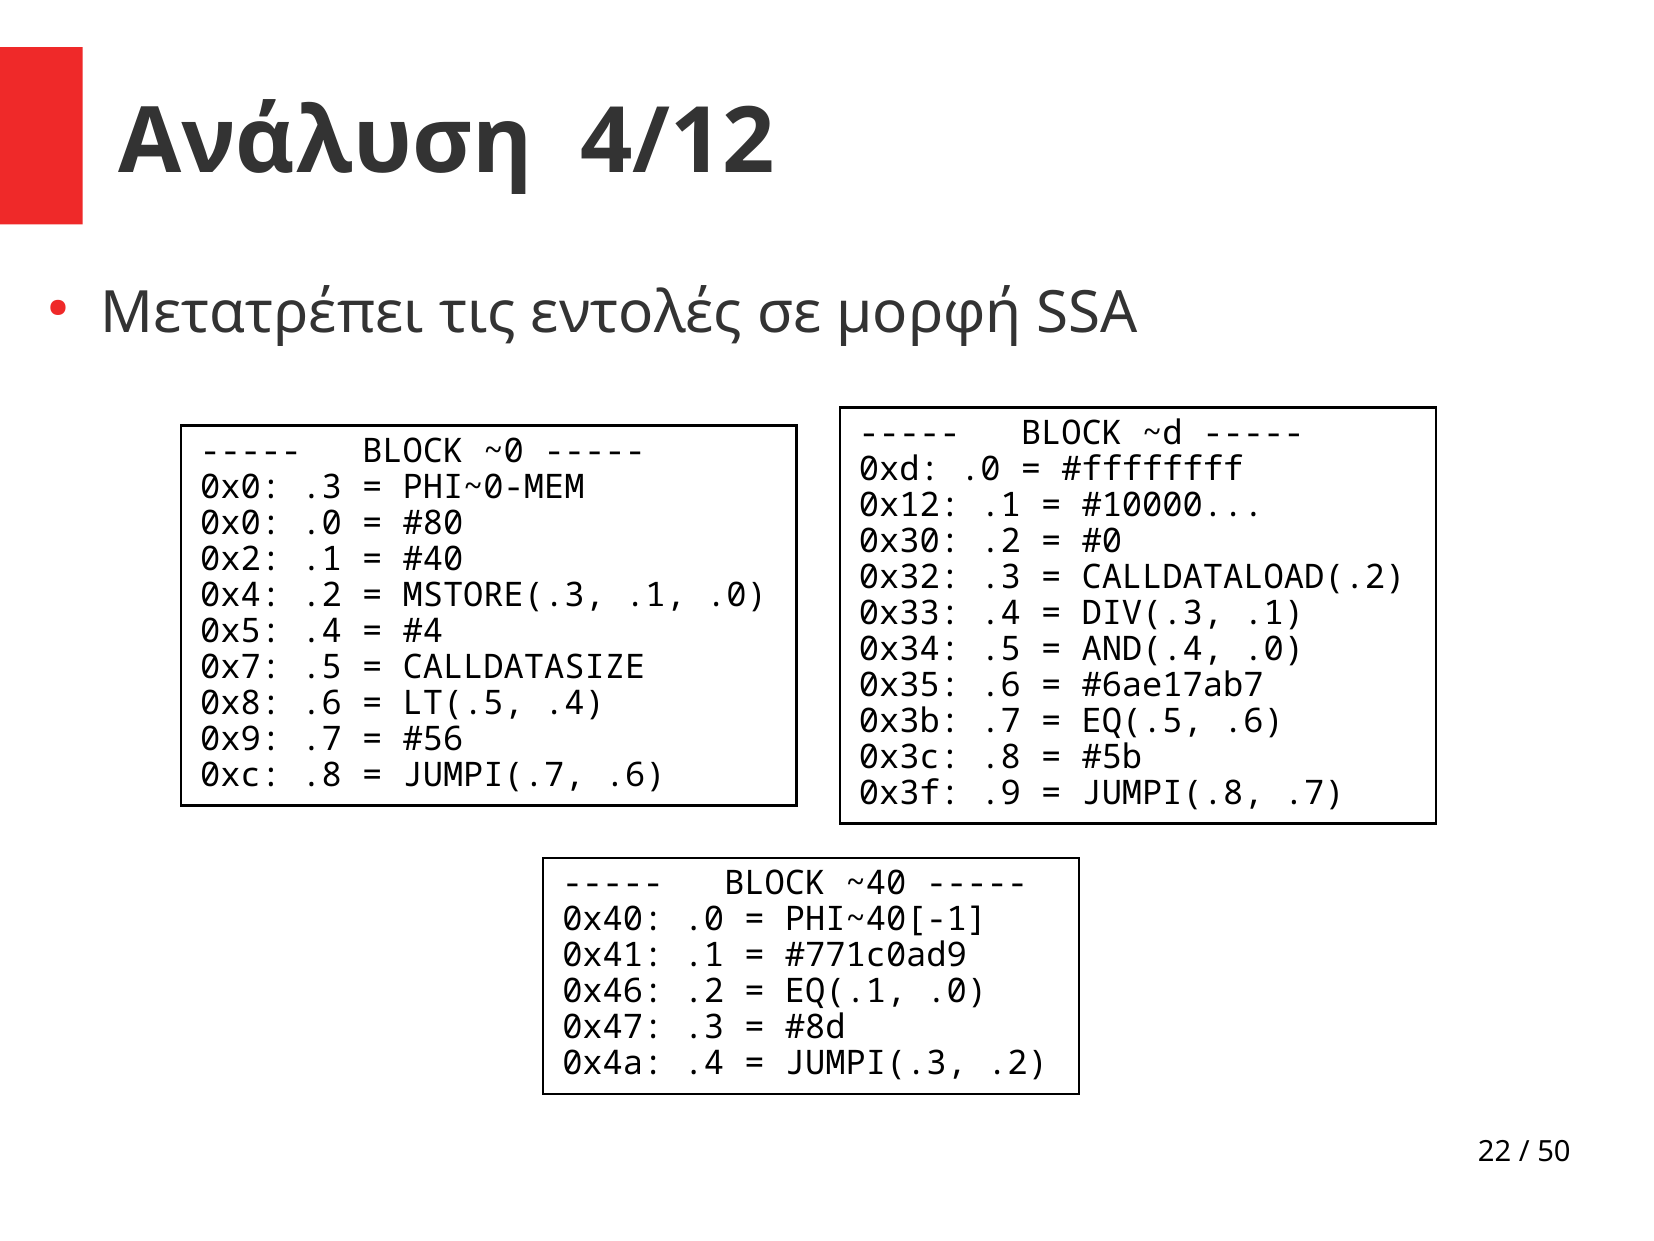

# Ανάλυση 4/12
Μετατρέπει τις εντολές σε μορφή SSA
22